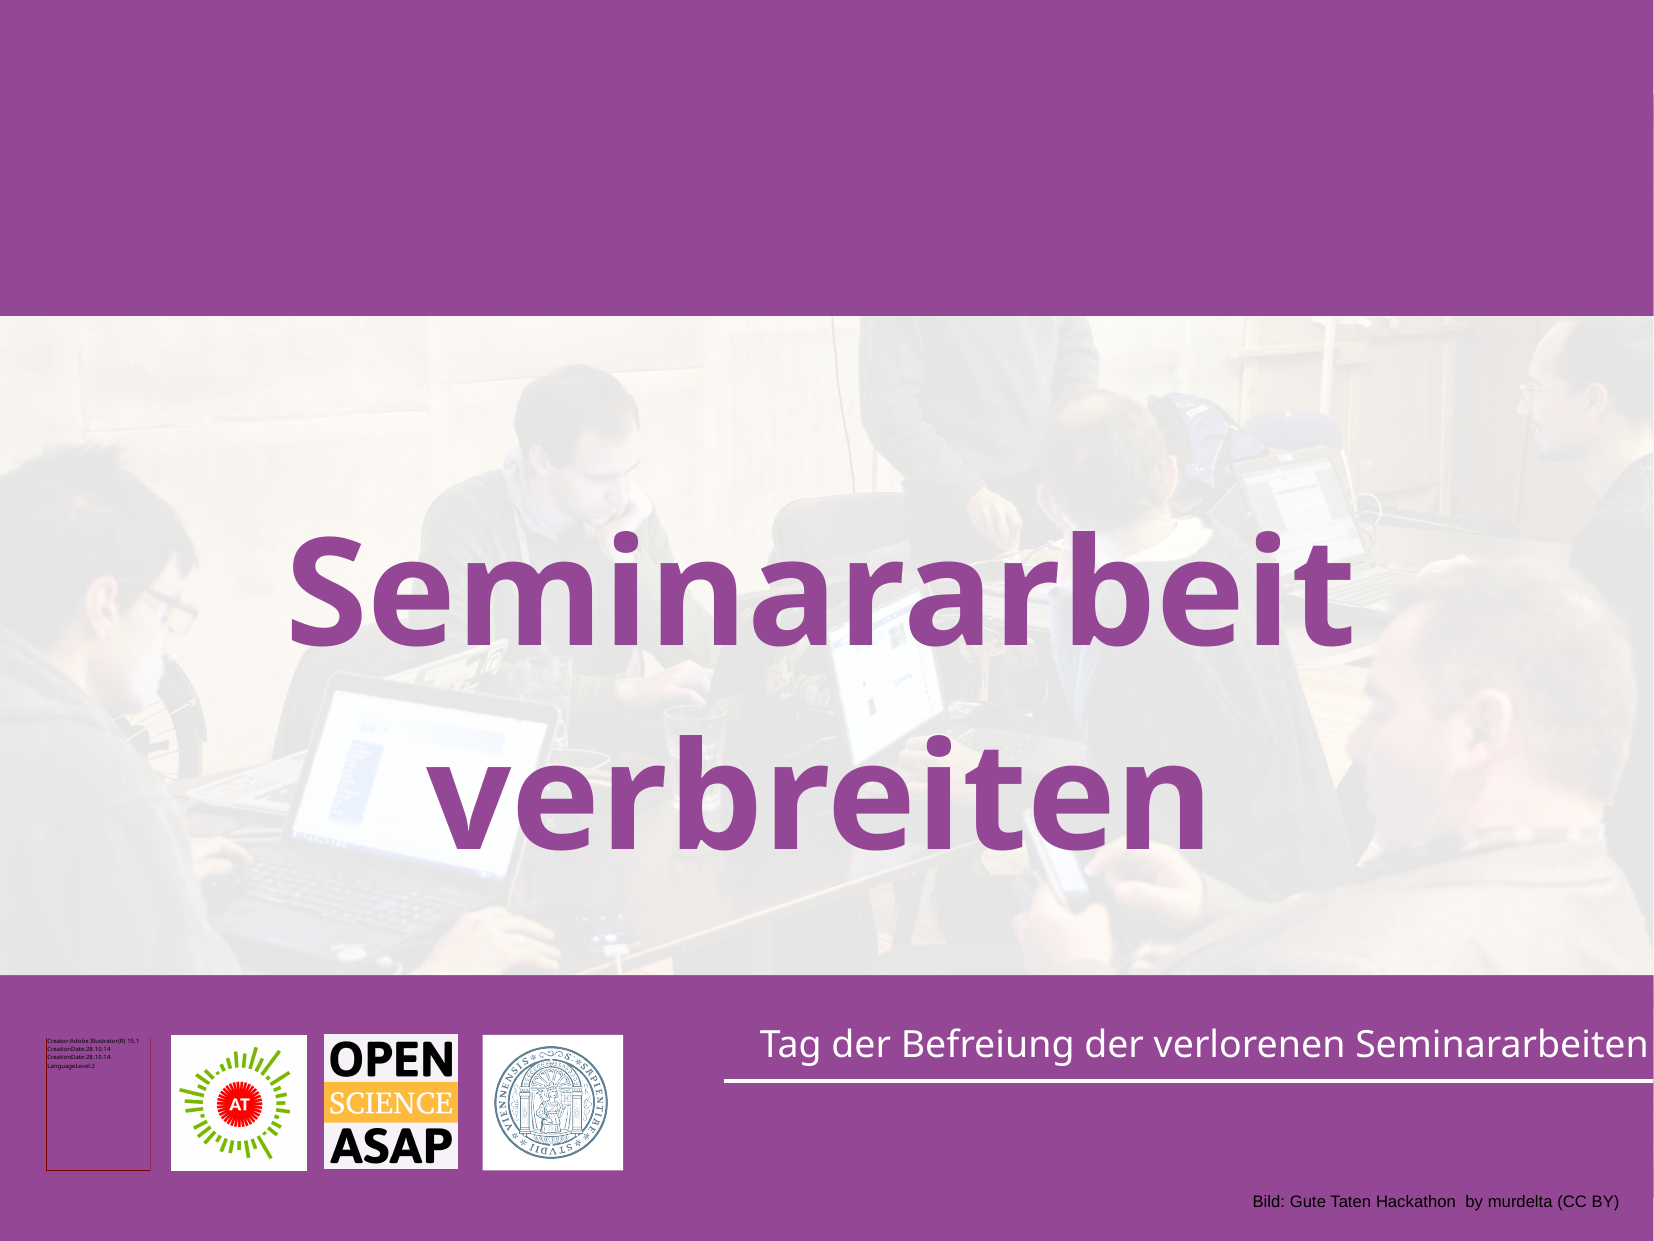

#
Seminararbeit
verbreiten
Tag der Befreiung der verlorenen Seminararbeiten
Bild: Gute Taten Hackathon by murdelta (CC BY)